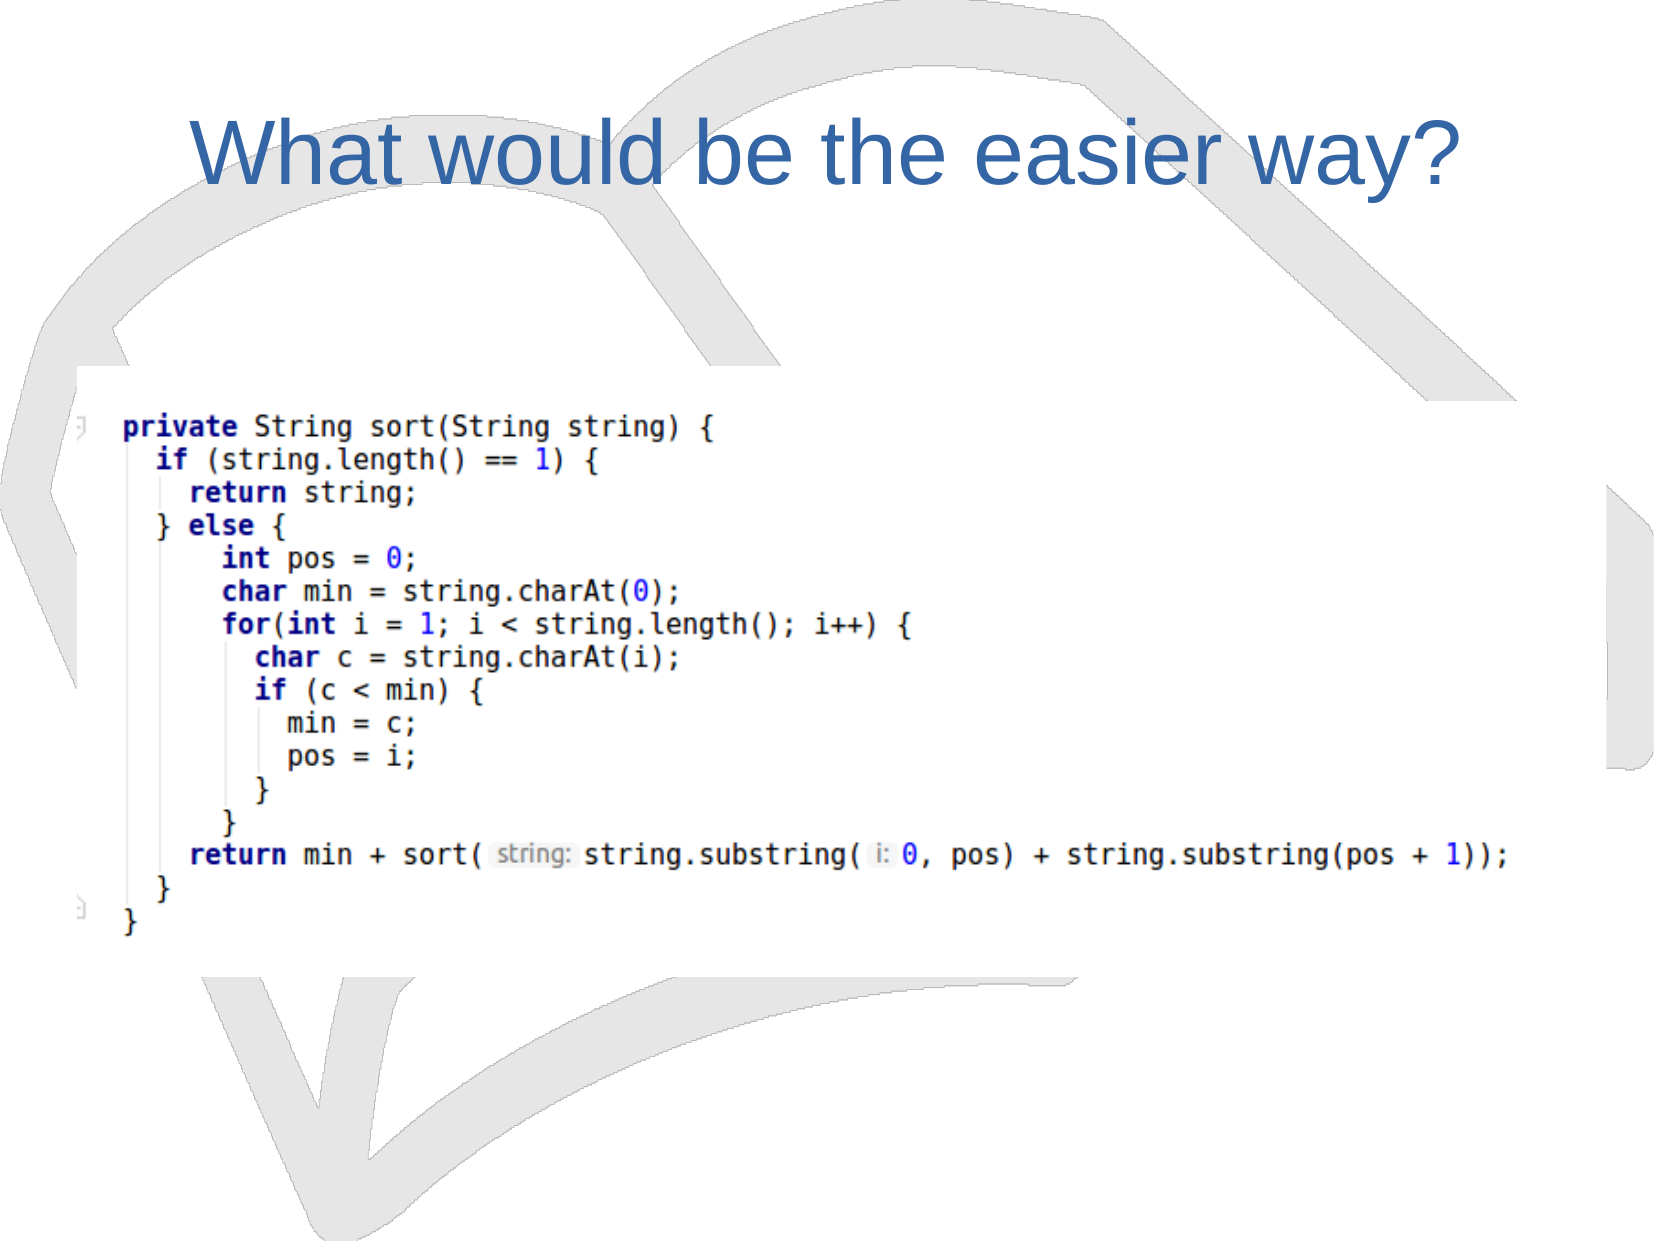

# What would be the easier way?